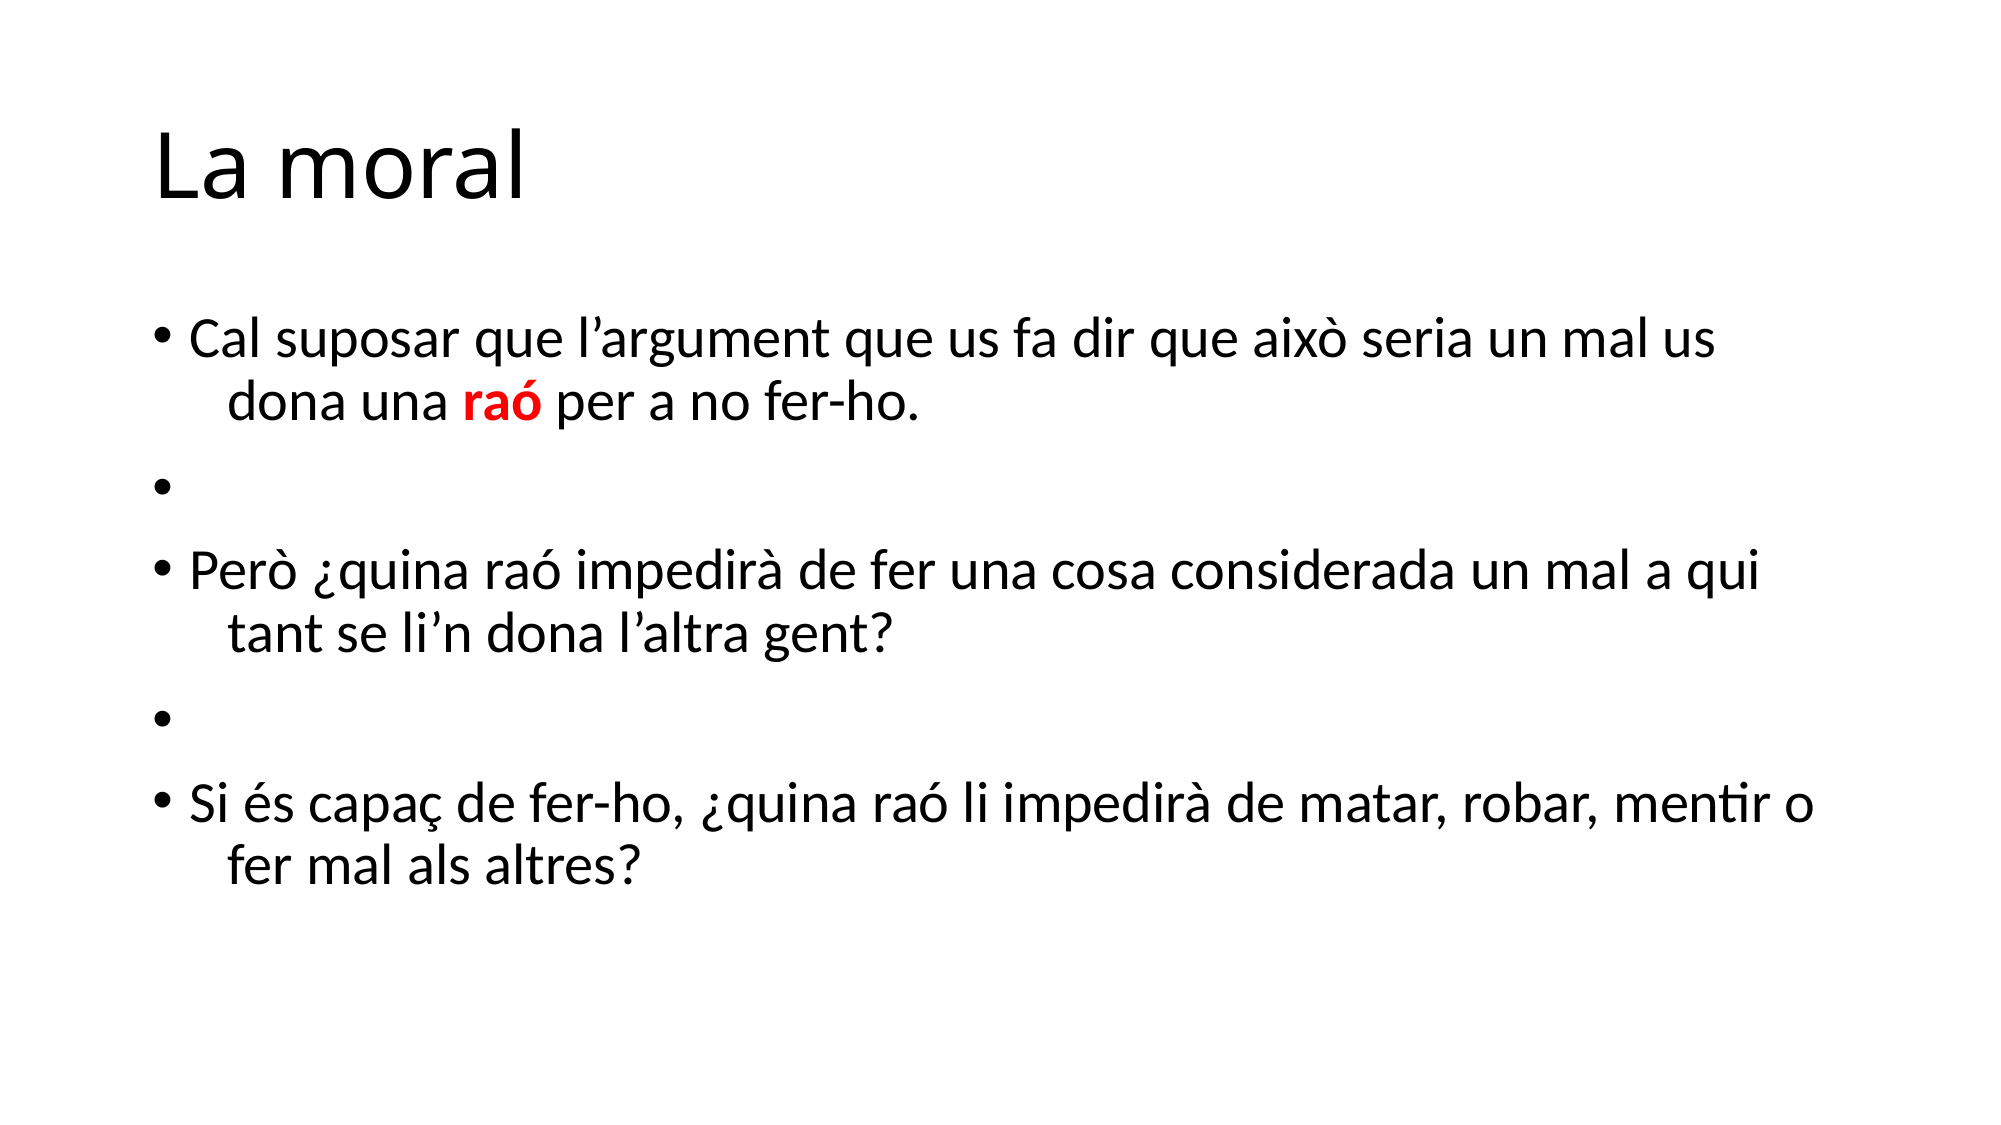

# La moral
Cal suposar que l’argument que us fa dir que això seria un mal us dona una raó per a no fer-ho.
Però ¿quina raó impedirà de fer una cosa considerada un mal a qui tant se li’n dona l’altra gent?
Si és capaç de fer-ho, ¿quina raó li impedirà de matar, robar, mentir o fer mal als altres?